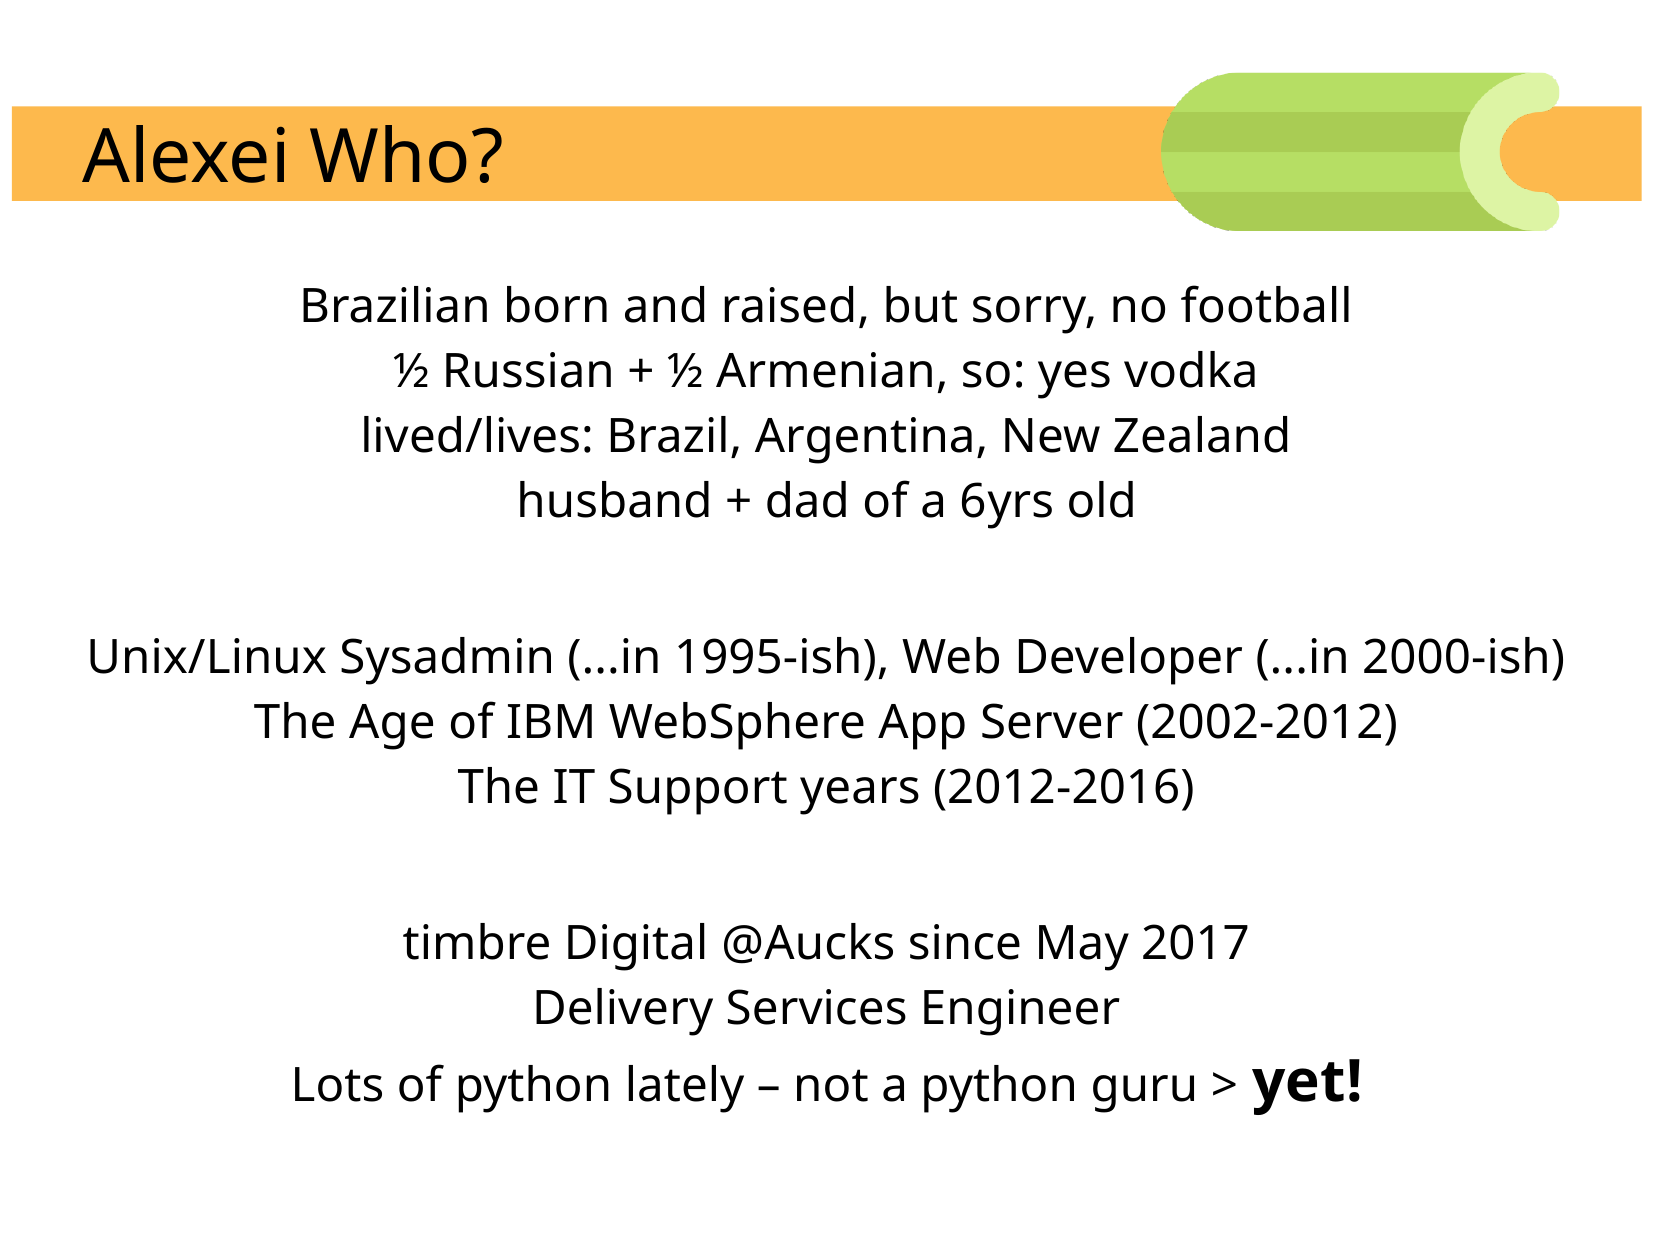

# Alexei Who?
Brazilian born and raised, but sorry, no football
½ Russian + ½ Armenian, so: yes vodka
lived/lives: Brazil, Argentina, New Zealand
husband + dad of a 6yrs old
Unix/Linux Sysadmin (...in 1995-ish), Web Developer (...in 2000-ish)
The Age of IBM WebSphere App Server (2002-2012)
The IT Support years (2012-2016)
timbre Digital @Aucks since May 2017
Delivery Services Engineer
Lots of python lately – not a python guru > yet!